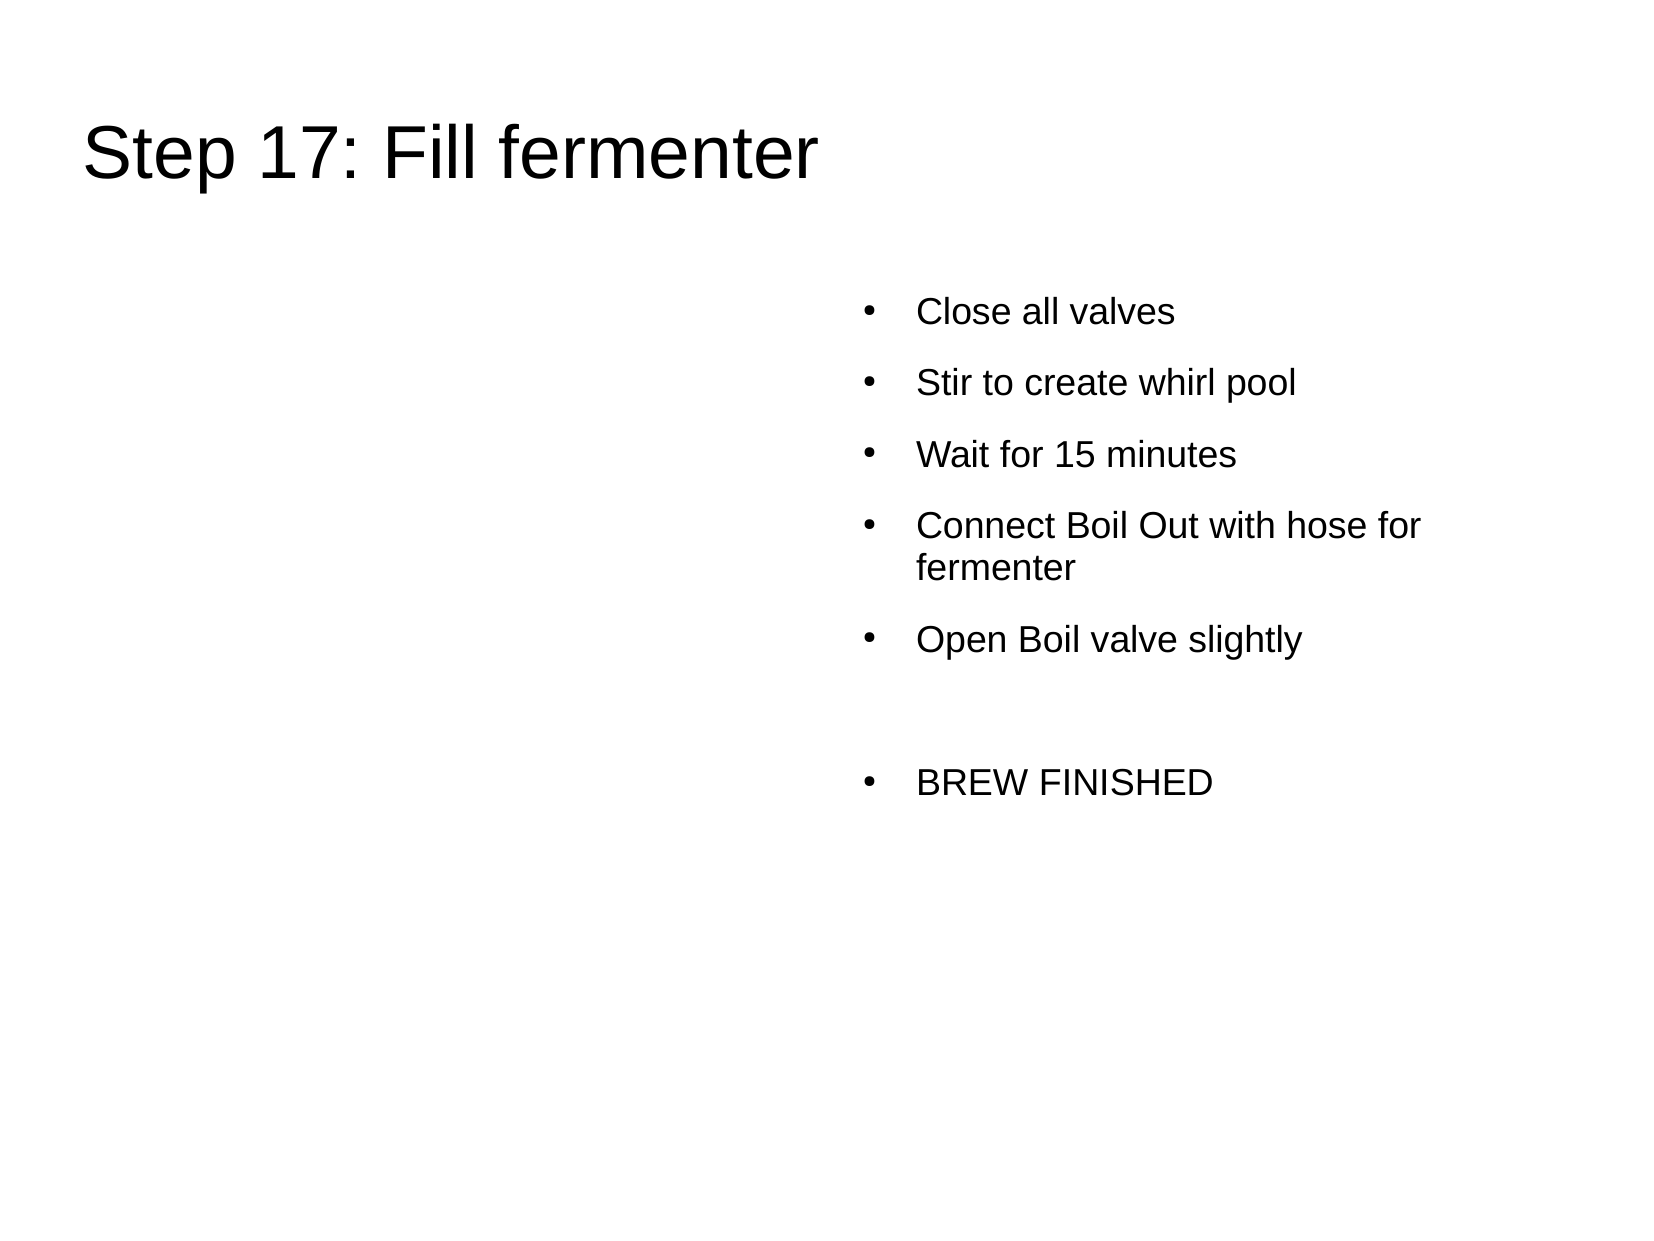

# Step 17: Fill fermenter
Close all valves
Stir to create whirl pool
Wait for 15 minutes
Connect Boil Out with hose for fermenter
Open Boil valve slightly
BREW FINISHED